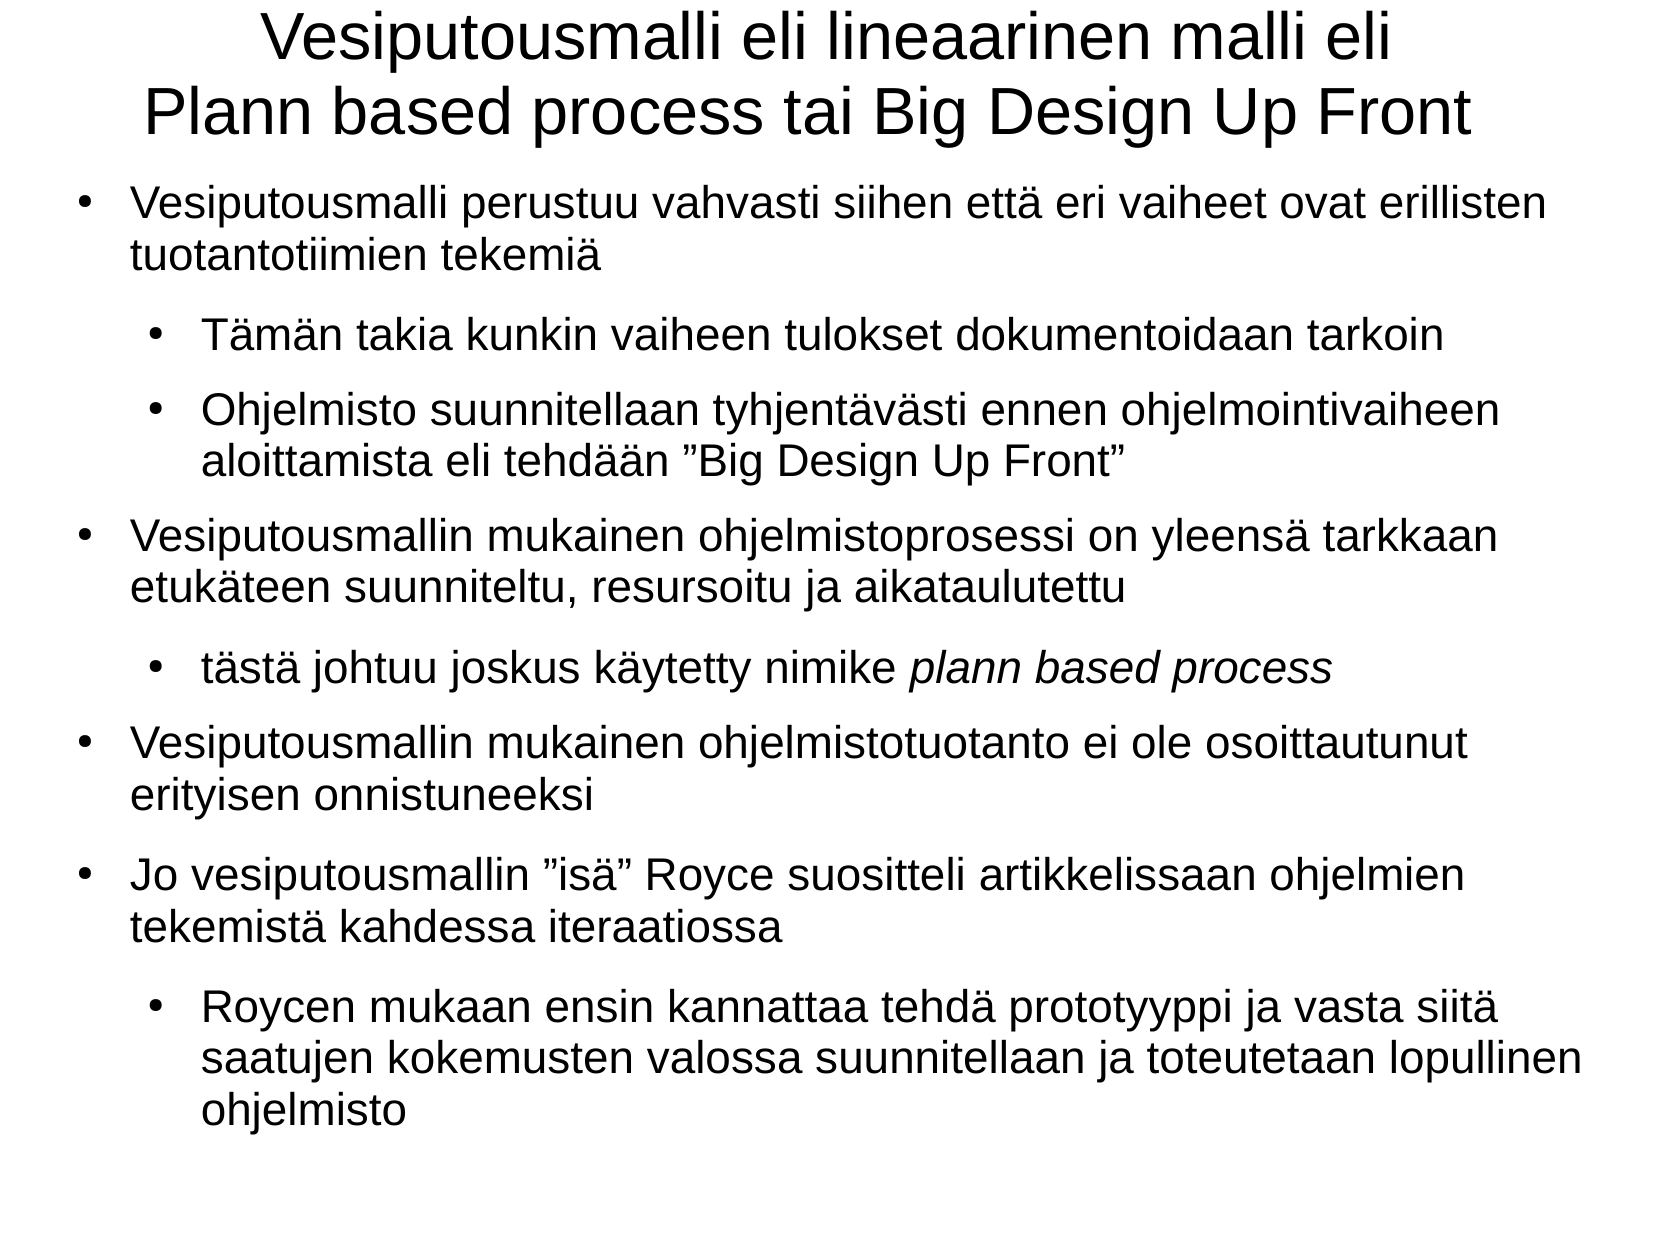

# Vesiputousmalli eli lineaarinen malli eli Plann based process tai Big Design Up Front
Vesiputousmalli perustuu vahvasti siihen että eri vaiheet ovat erillisten tuotantotiimien tekemiä
Tämän takia kunkin vaiheen tulokset dokumentoidaan tarkoin
Ohjelmisto suunnitellaan tyhjentävästi ennen ohjelmointivaiheen aloittamista eli tehdään ”Big Design Up Front”
Vesiputousmallin mukainen ohjelmistoprosessi on yleensä tarkkaan etukäteen suunniteltu, resursoitu ja aikataulutettu
tästä johtuu joskus käytetty nimike plann based process
Vesiputousmallin mukainen ohjelmistotuotanto ei ole osoittautunut erityisen onnistuneeksi
Jo vesiputousmallin ”isä” Royce suositteli artikkelissaan ohjelmien tekemistä kahdessa iteraatiossa
Roycen mukaan ensin kannattaa tehdä prototyyppi ja vasta siitä saatujen kokemusten valossa suunnitellaan ja toteutetaan lopullinen ohjelmisto